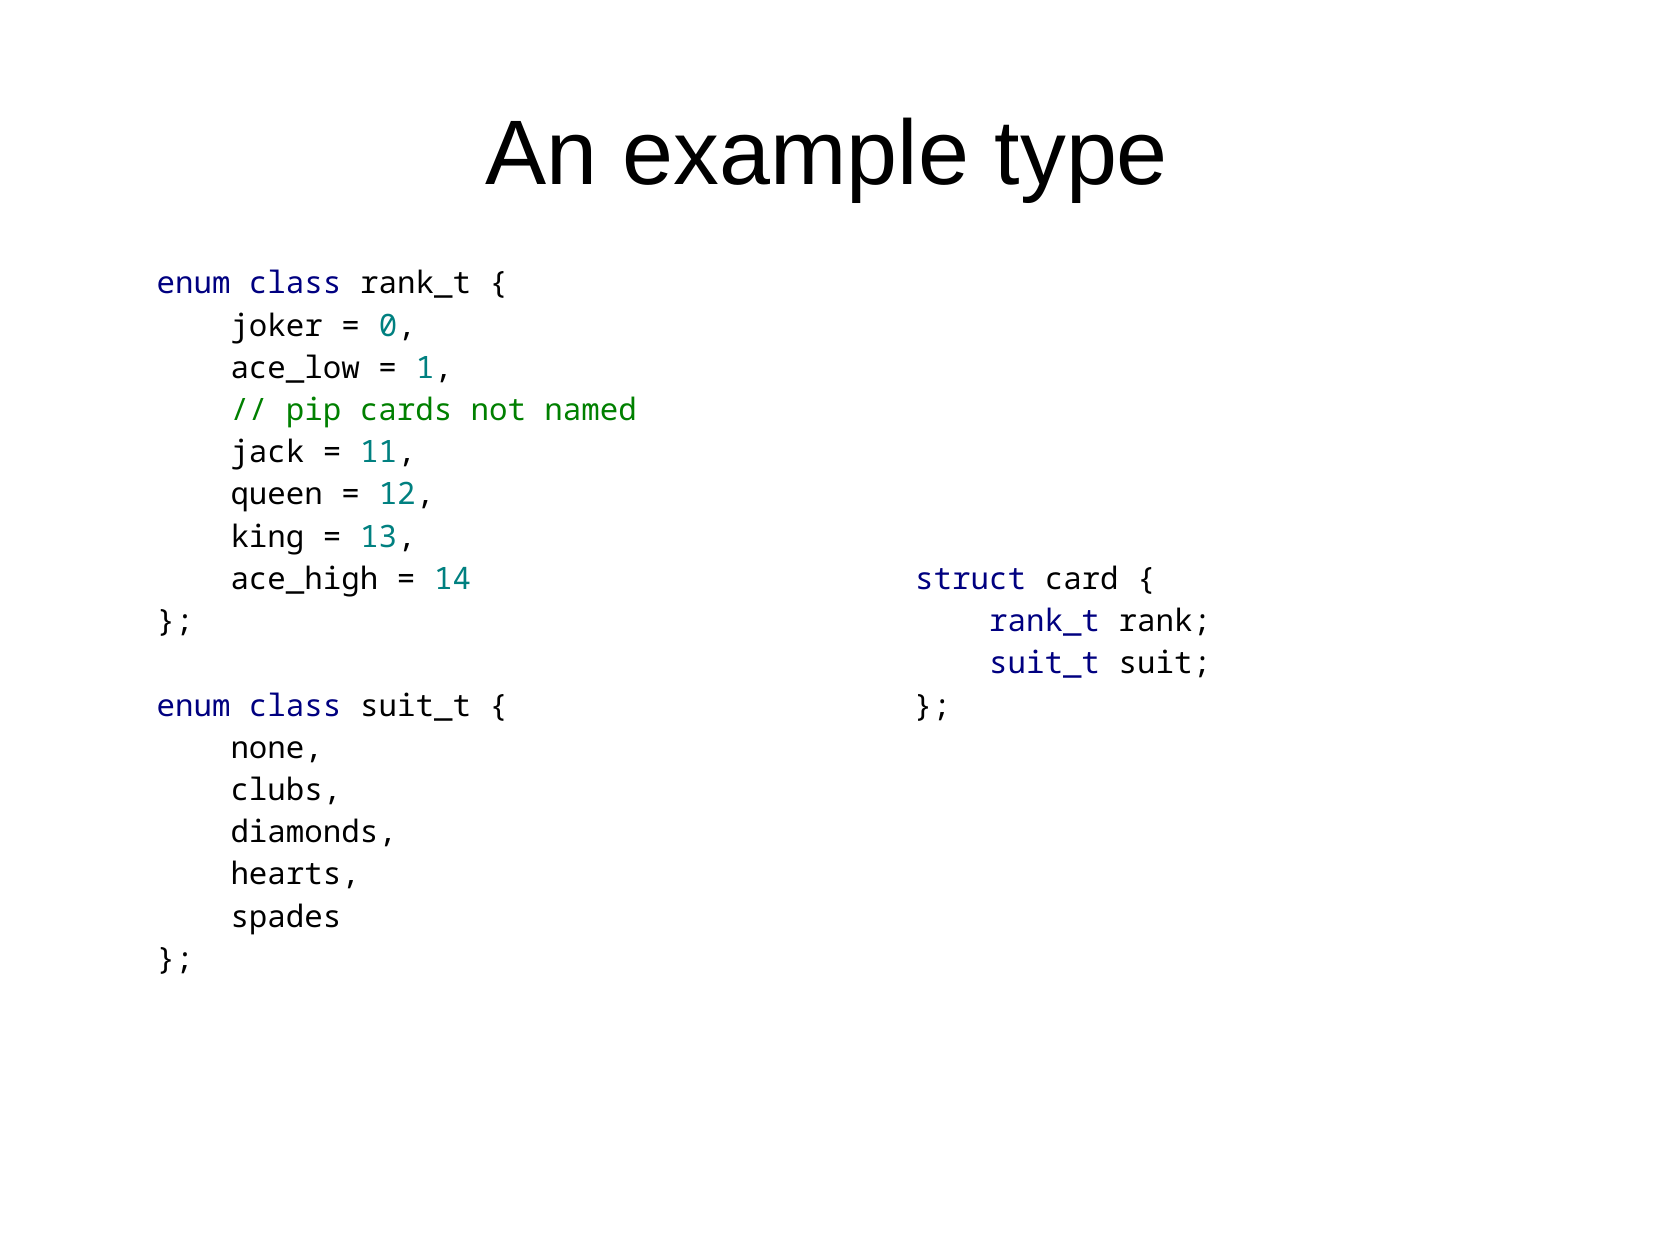

An example type
# enum class rank_t {
 joker = 0,
 ace_low = 1,
 // pip cards not named
 jack = 11,
 queen = 12,
 king = 13,
 ace_high = 14 struct card {
 }; rank_t rank;
 suit_t suit;
 enum class suit_t { };
 none,
 clubs,
 diamonds,
 hearts,
 spades
 };